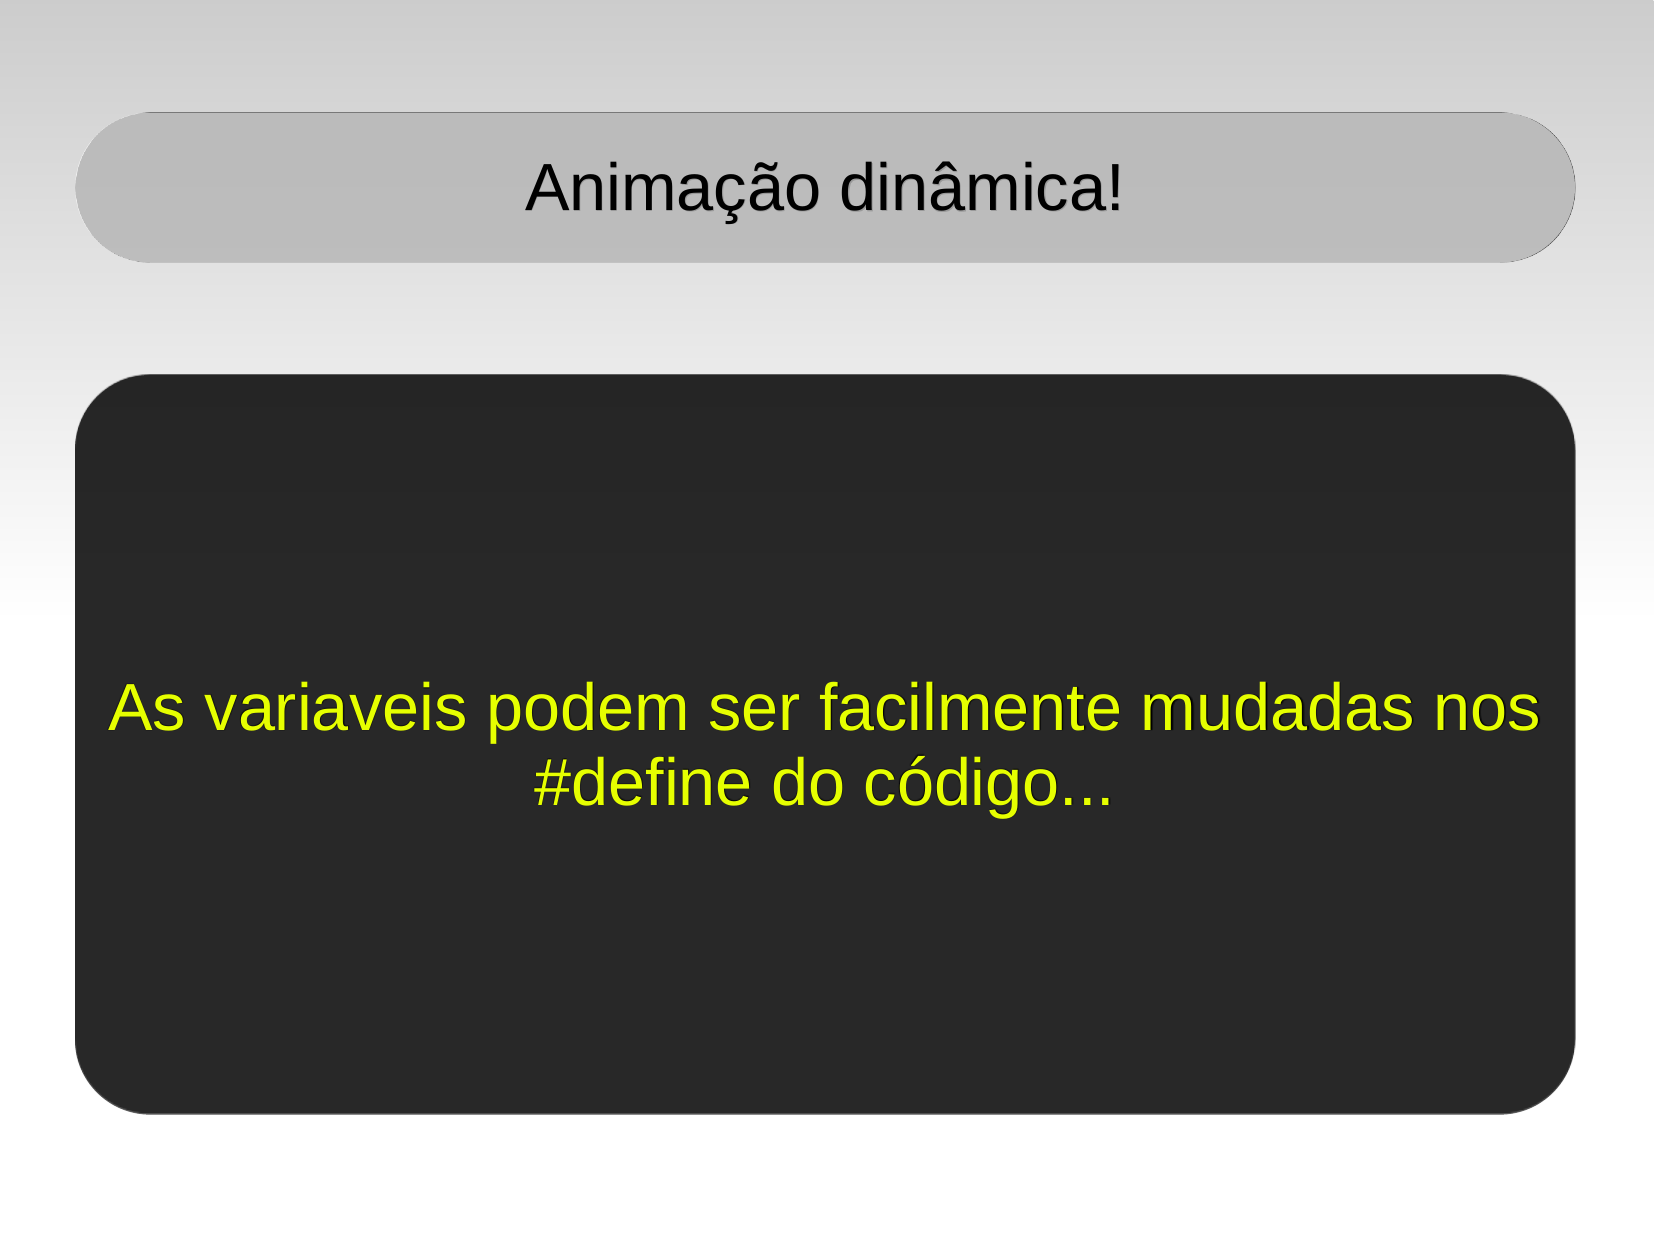

Animação dinâmica!
As variaveis podem ser facilmente mudadas nos #define do código...